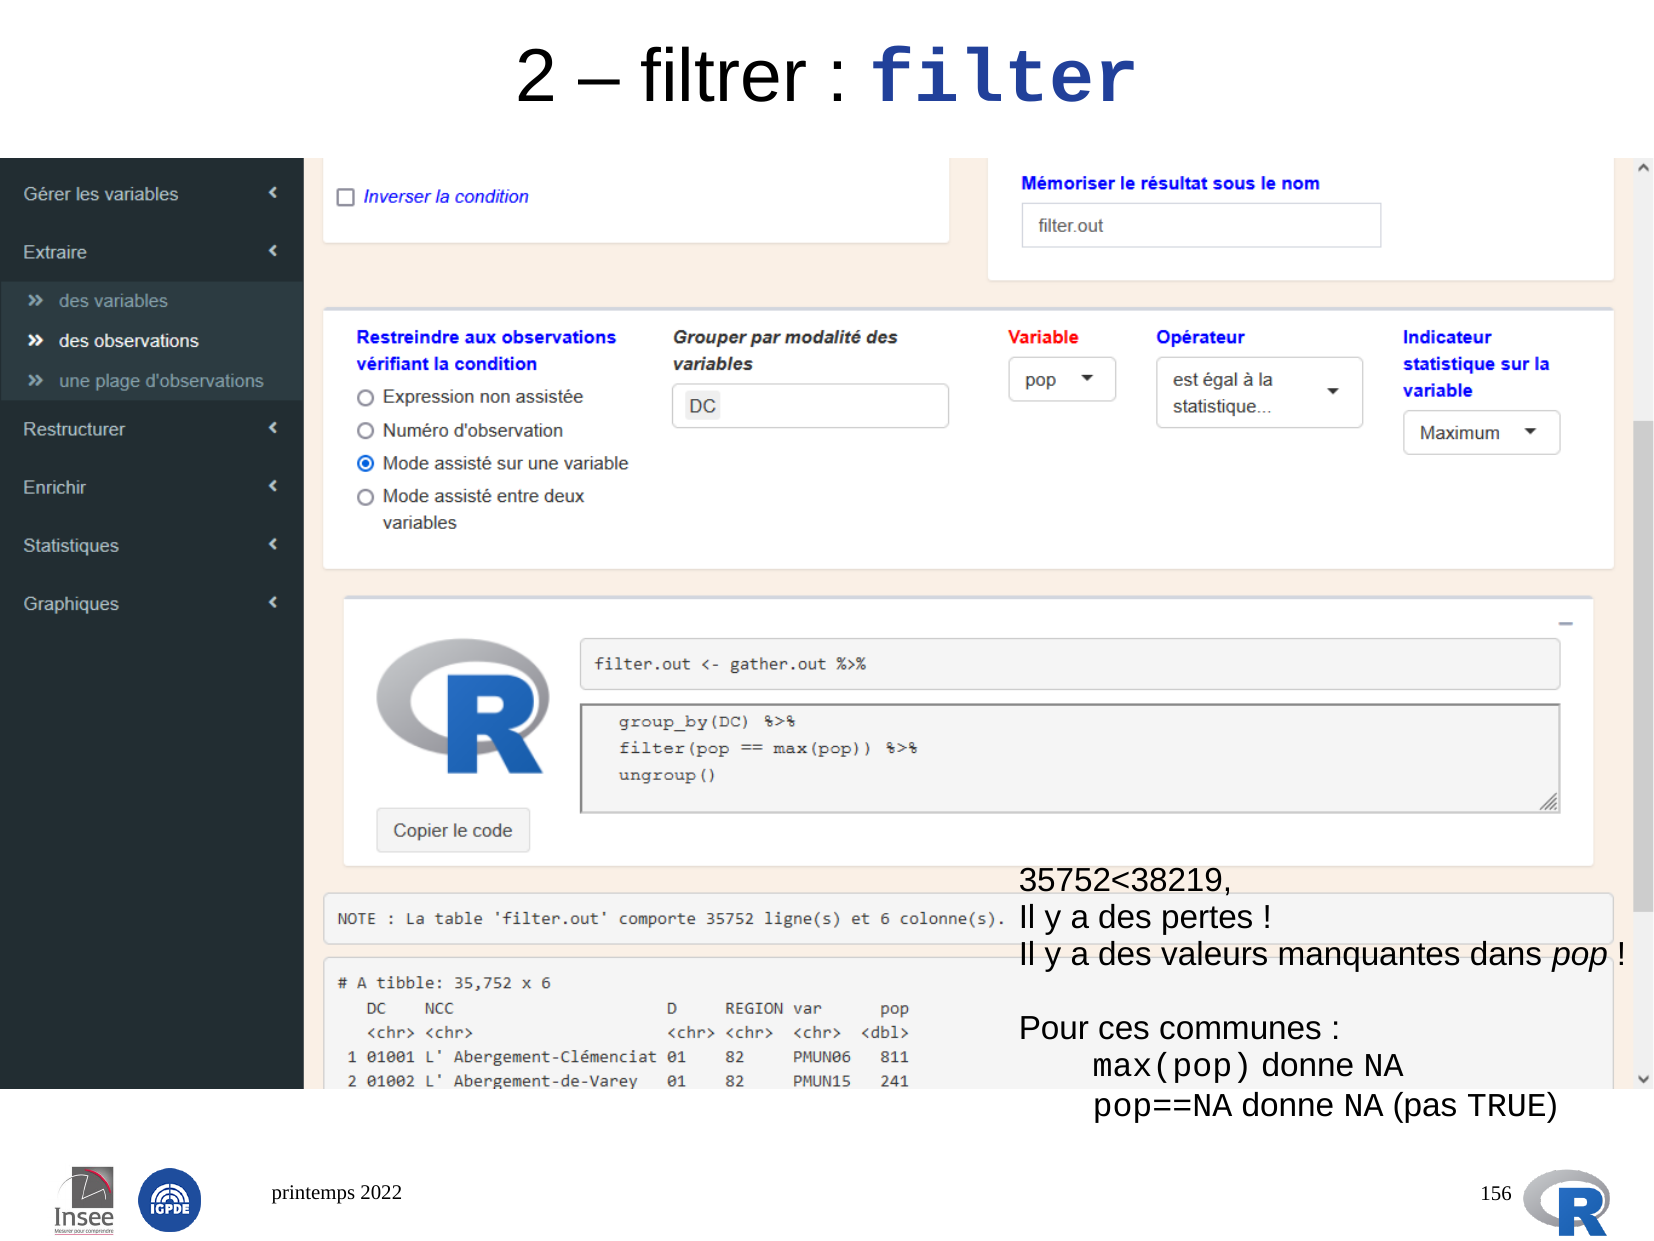

# 2 – filtrer : filter
35752<38219,
Il y a des pertes !
Il y a des valeurs manquantes dans pop !
Pour ces communes :
	max(pop) donne NA
	pop==NA donne NA (pas TRUE)
printemps 2022
156